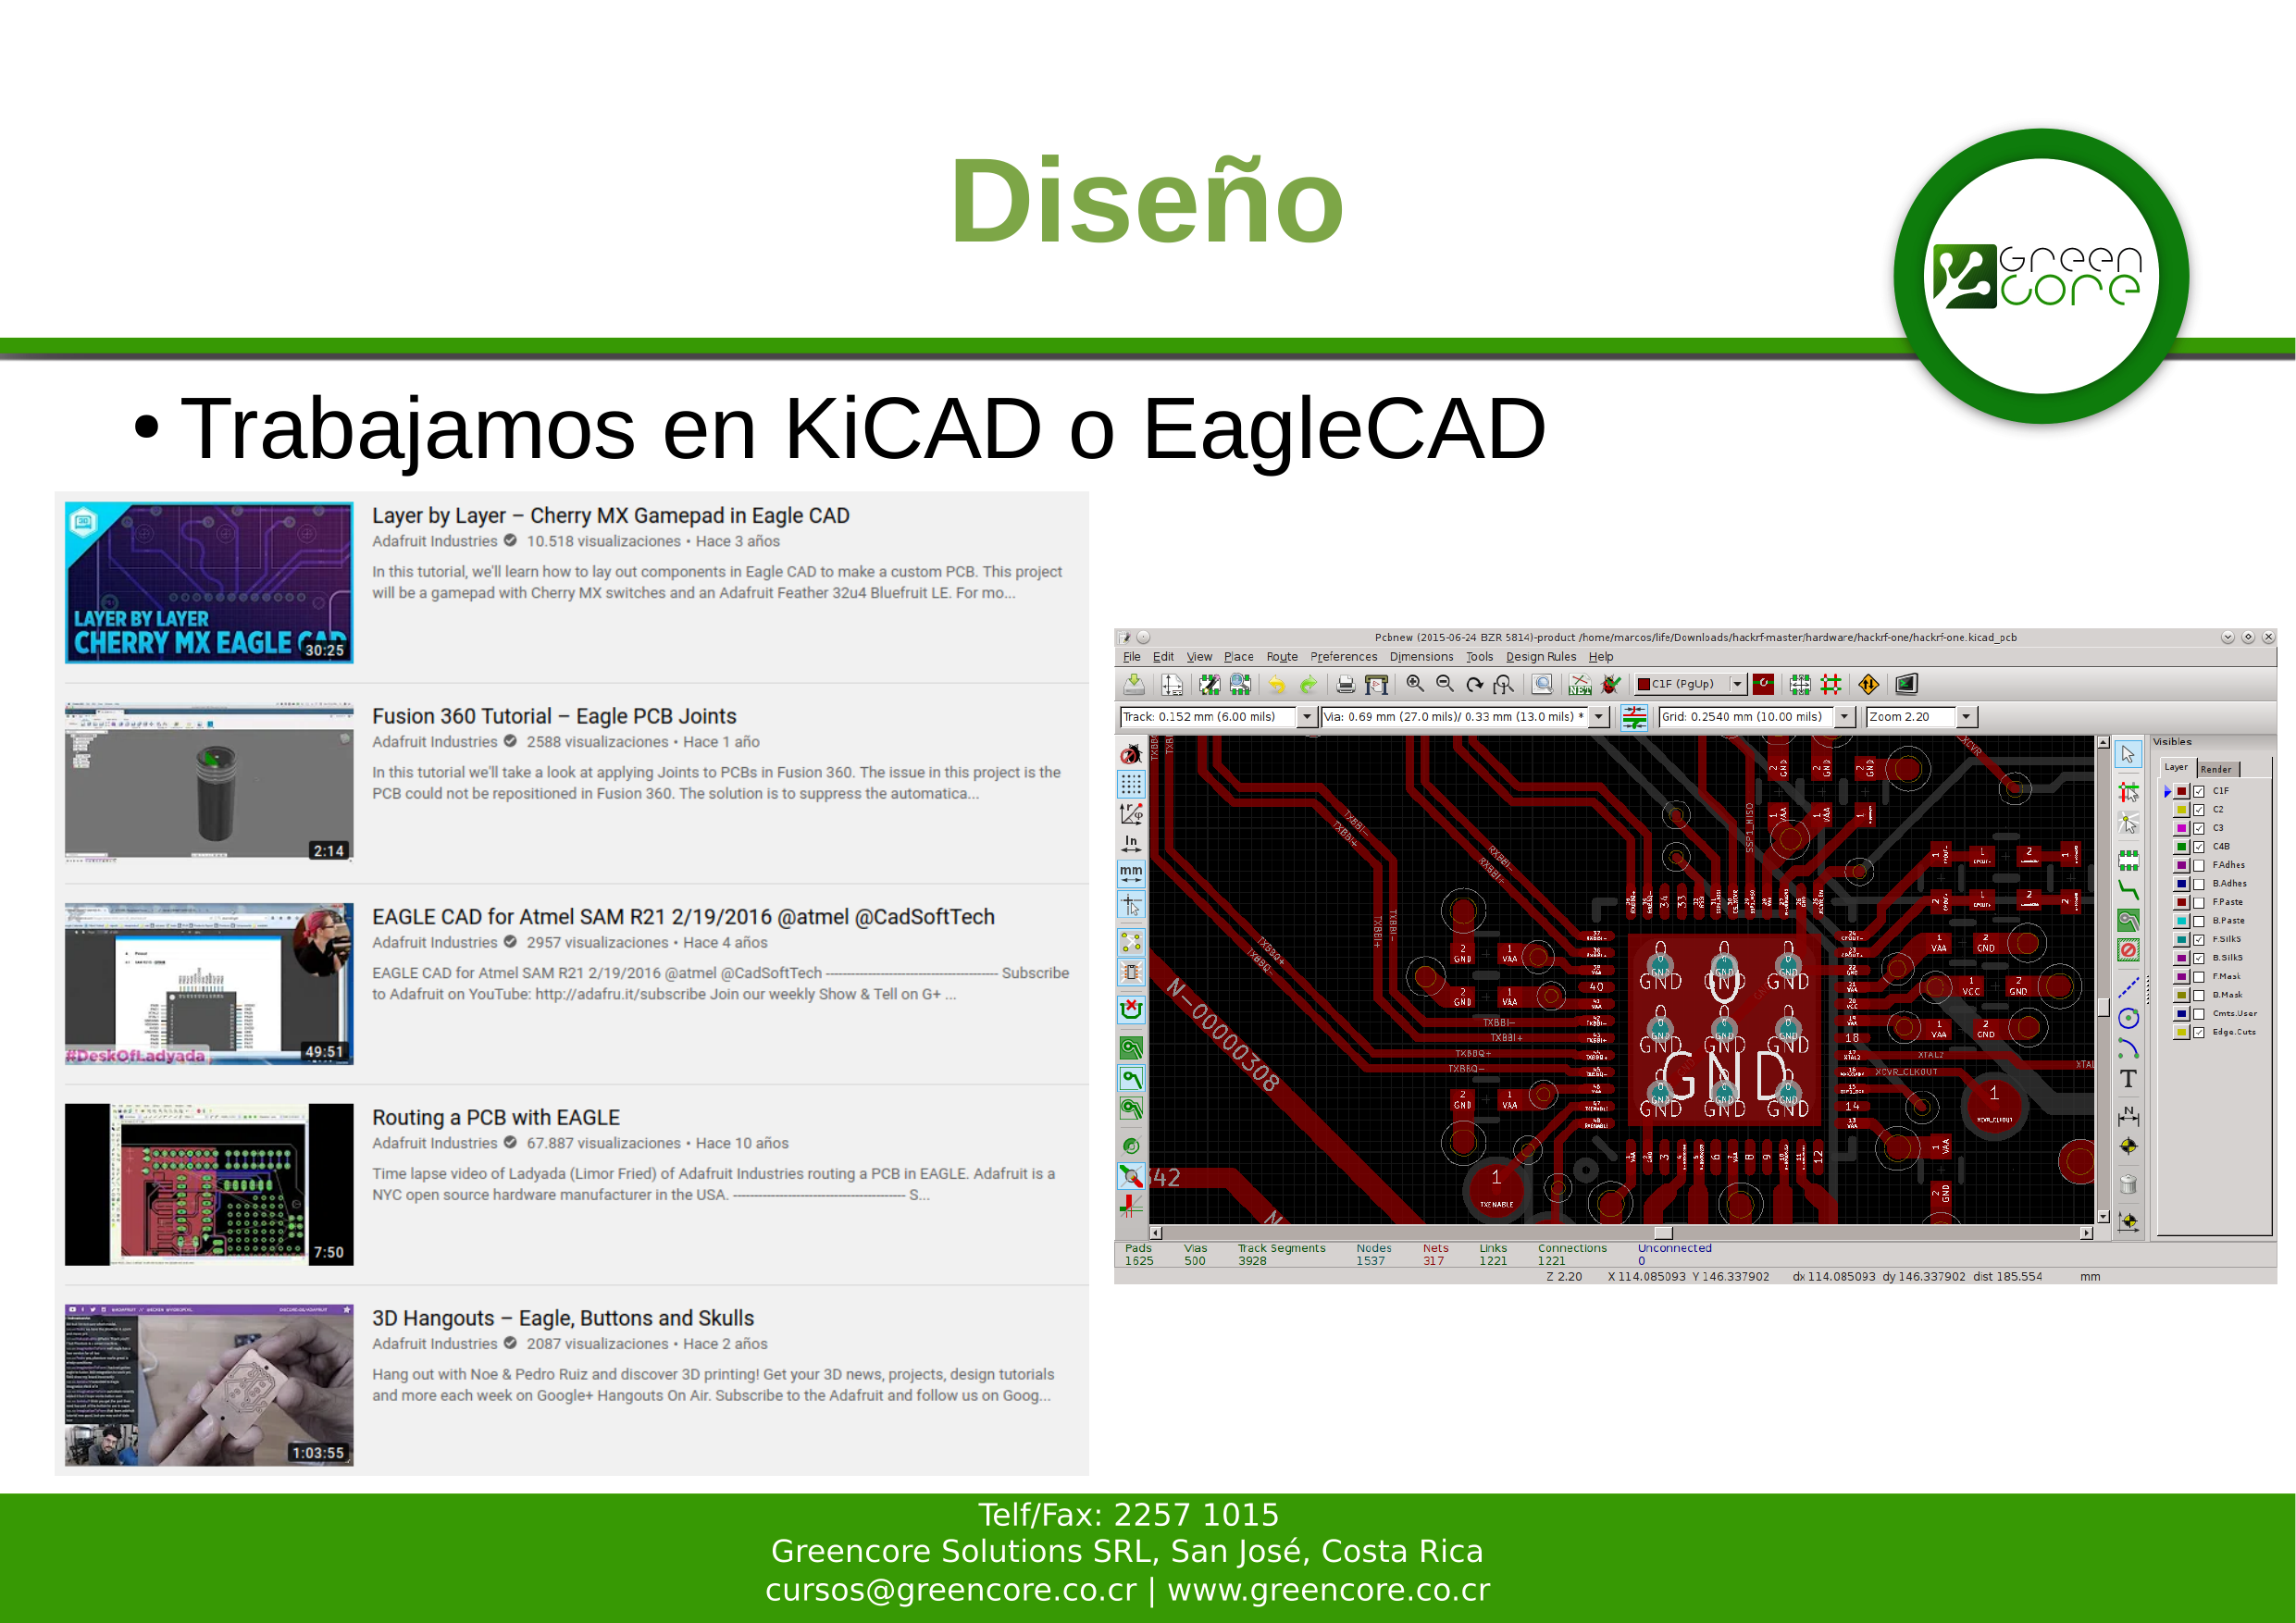

# Diseño
Trabajamos en KiCAD o EagleCAD